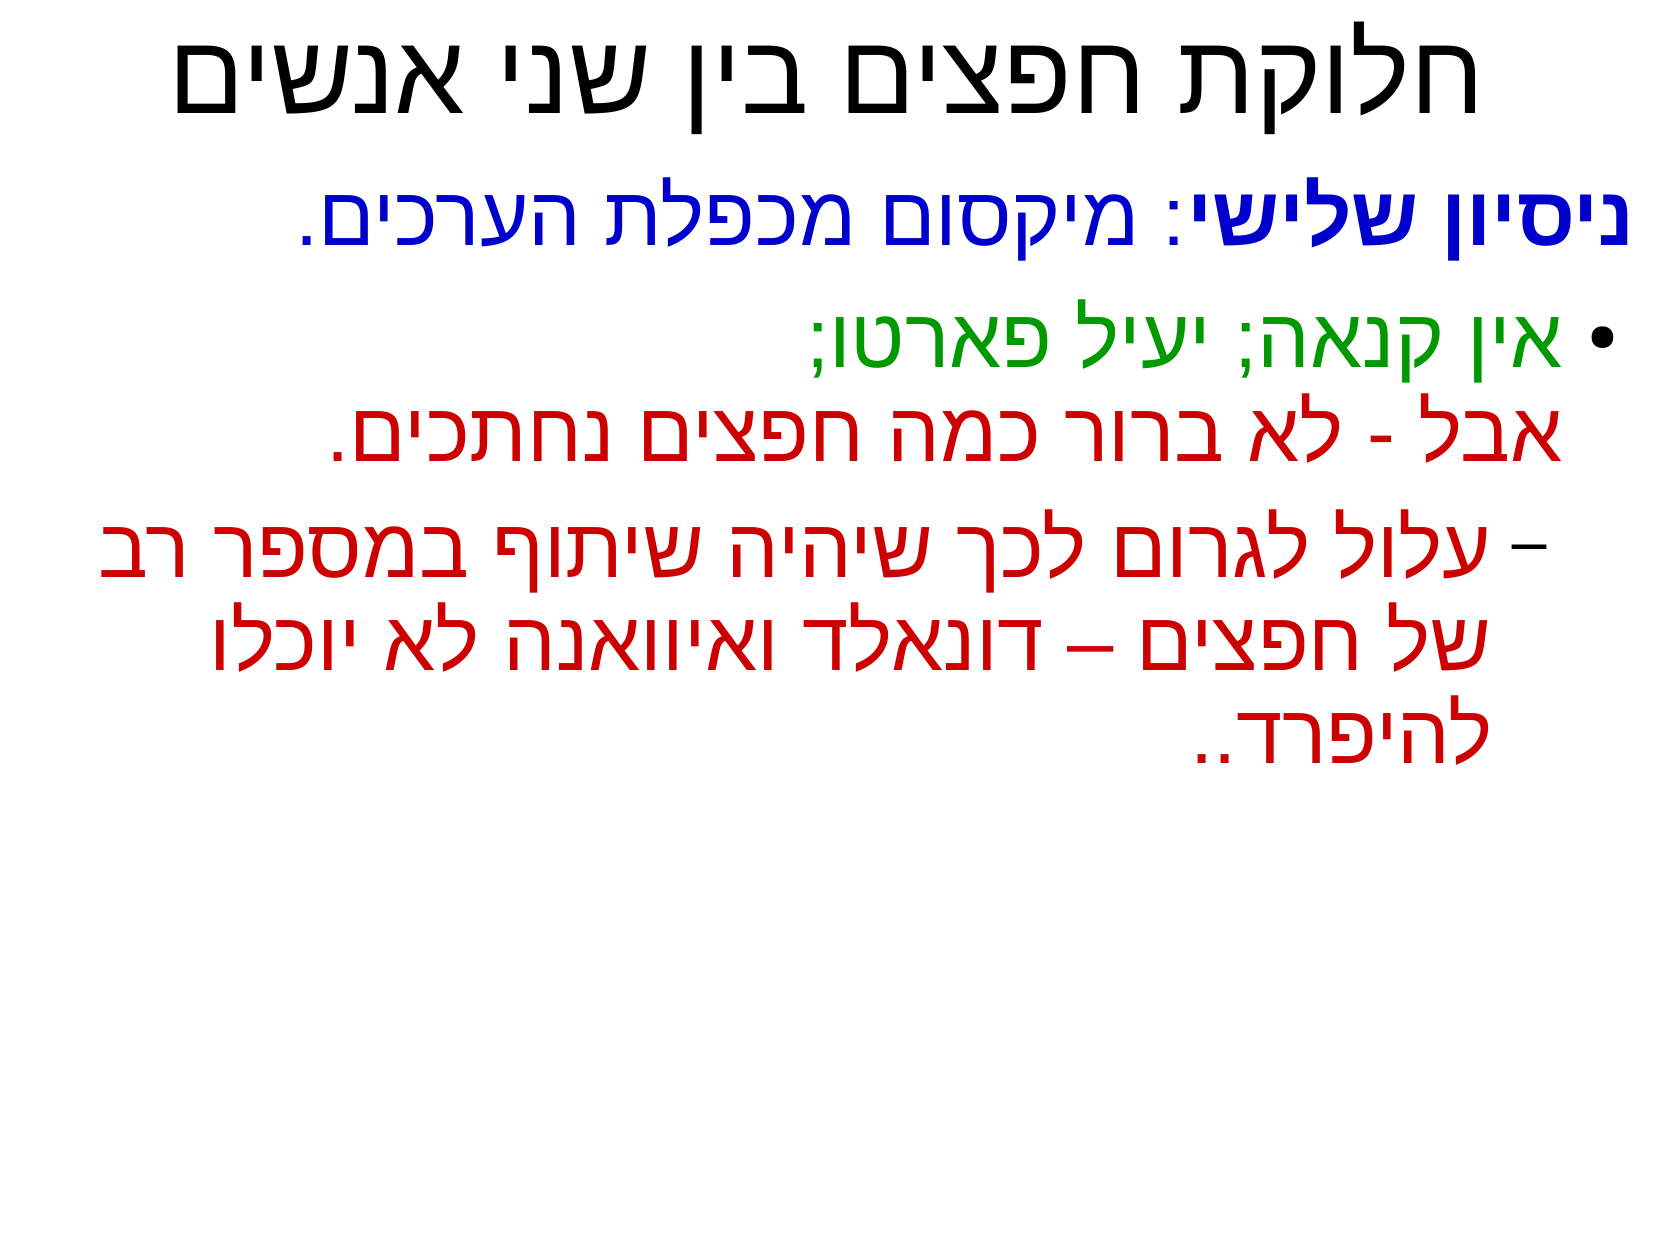

# חלוקת חפצים בין שני אנשים
ניסיון שלישי: מיקסום מכפלת הערכים.
אין קנאה; יעיל פארטו;
אבל - לא ברור כמה חפצים נחתכים.
עלול לגרום לכך שיהיה שיתוף במספר רב של חפצים – דונאלד ואיוואנה לא יוכלו להיפרד..